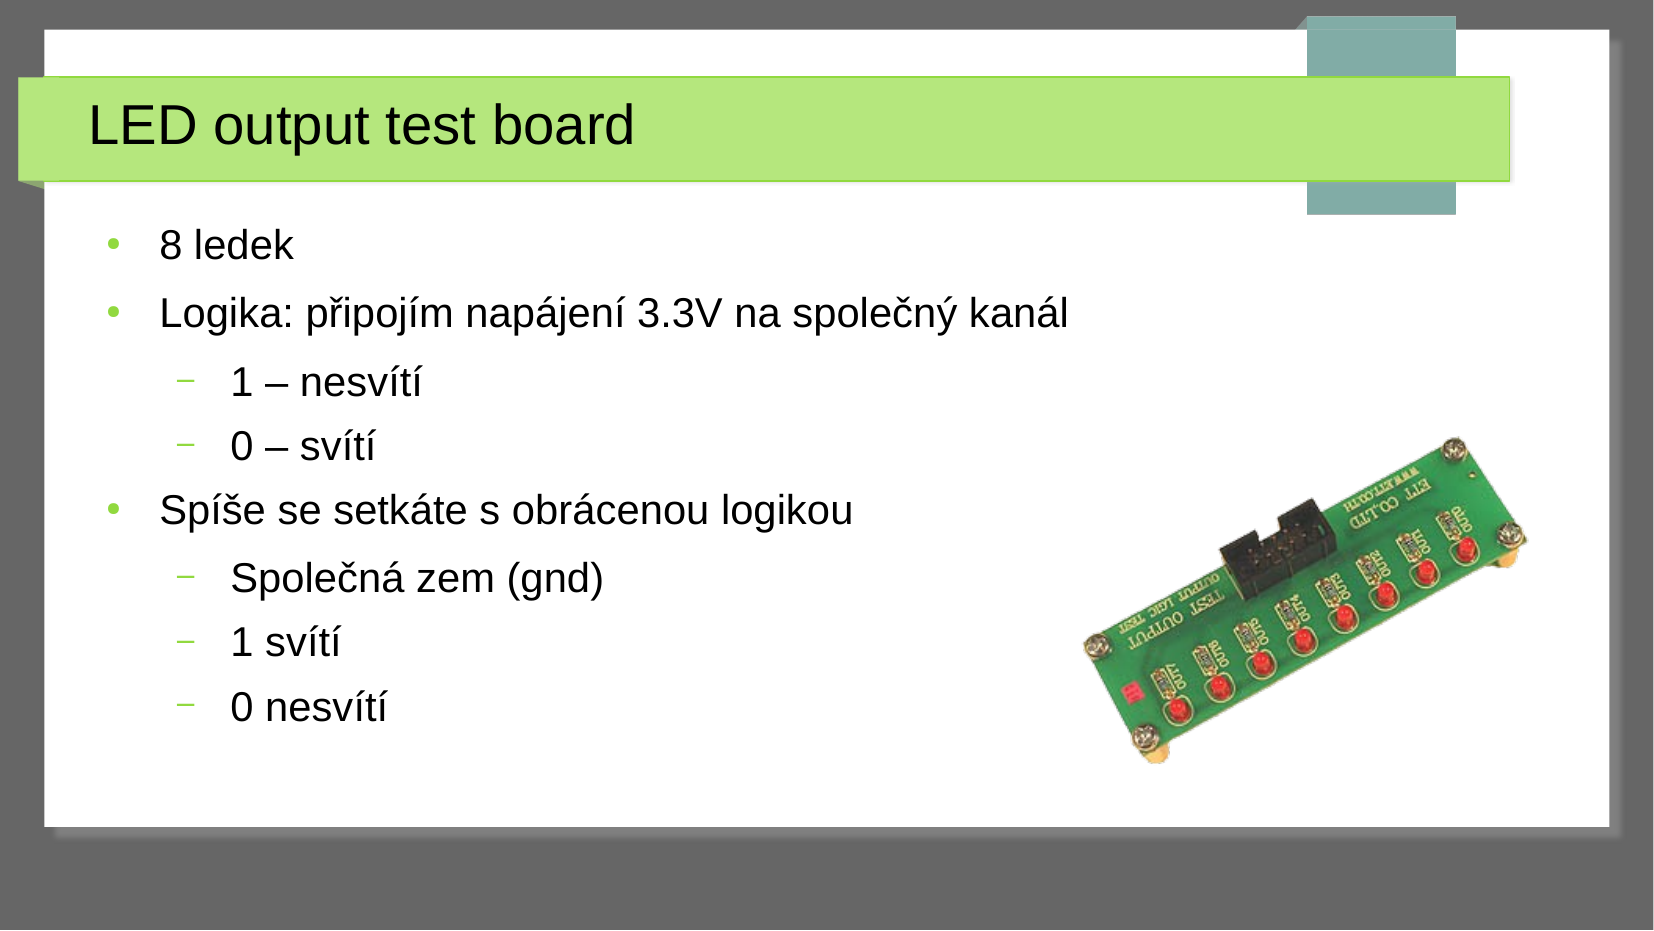

# LED output test board
8 ledek
Logika: připojím napájení 3.3V na společný kanál
1 – nesvítí
0 – svítí
Spíše se setkáte s obrácenou logikou
Společná zem (gnd)
1 svítí
0 nesvítí